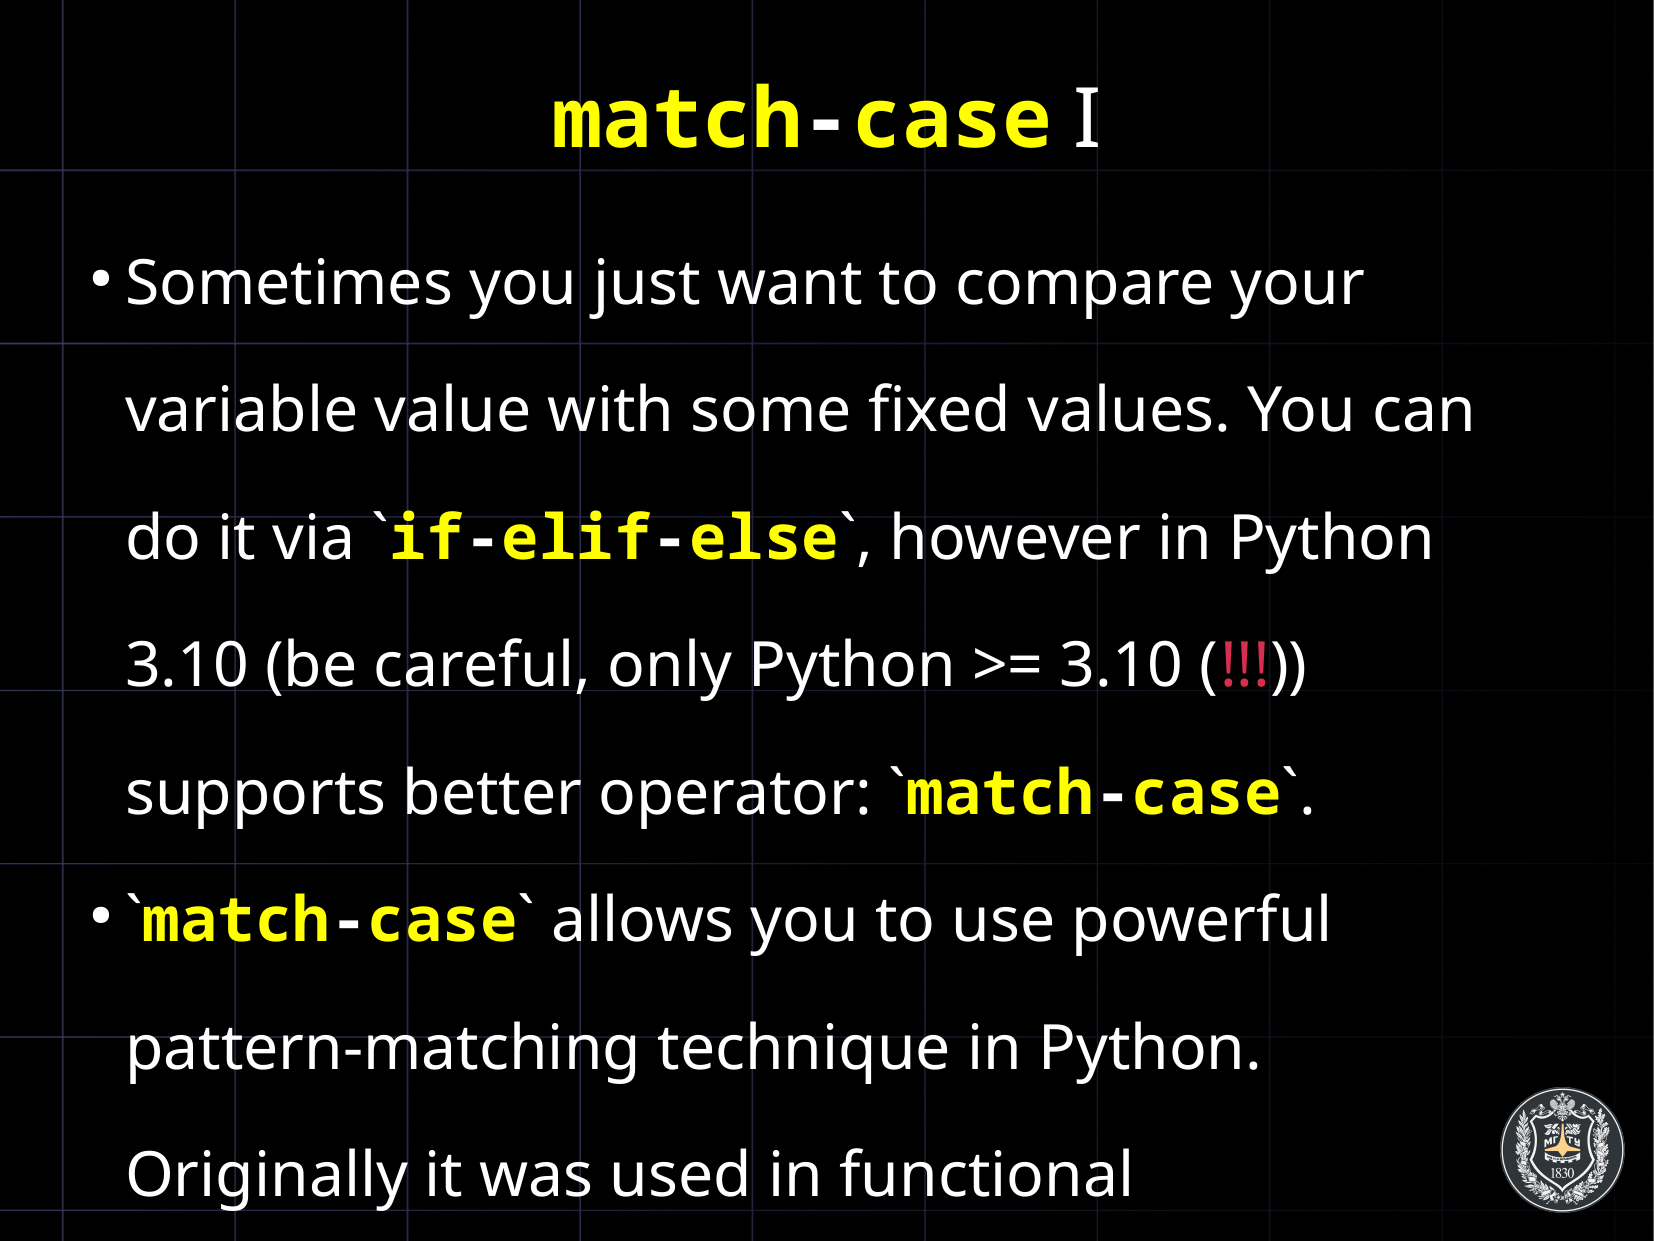

# match-case I
Sometimes you just want to compare your variable value with some fixed values. You can do it via `if-elif-else`, however in Python 3.10 (be careful, only Python >= 3.10 (!!!)) supports better operator: `match-case`.
`match-case` allows you to use powerful pattern-matching technique in Python. Originally it was used in functional programming languages.